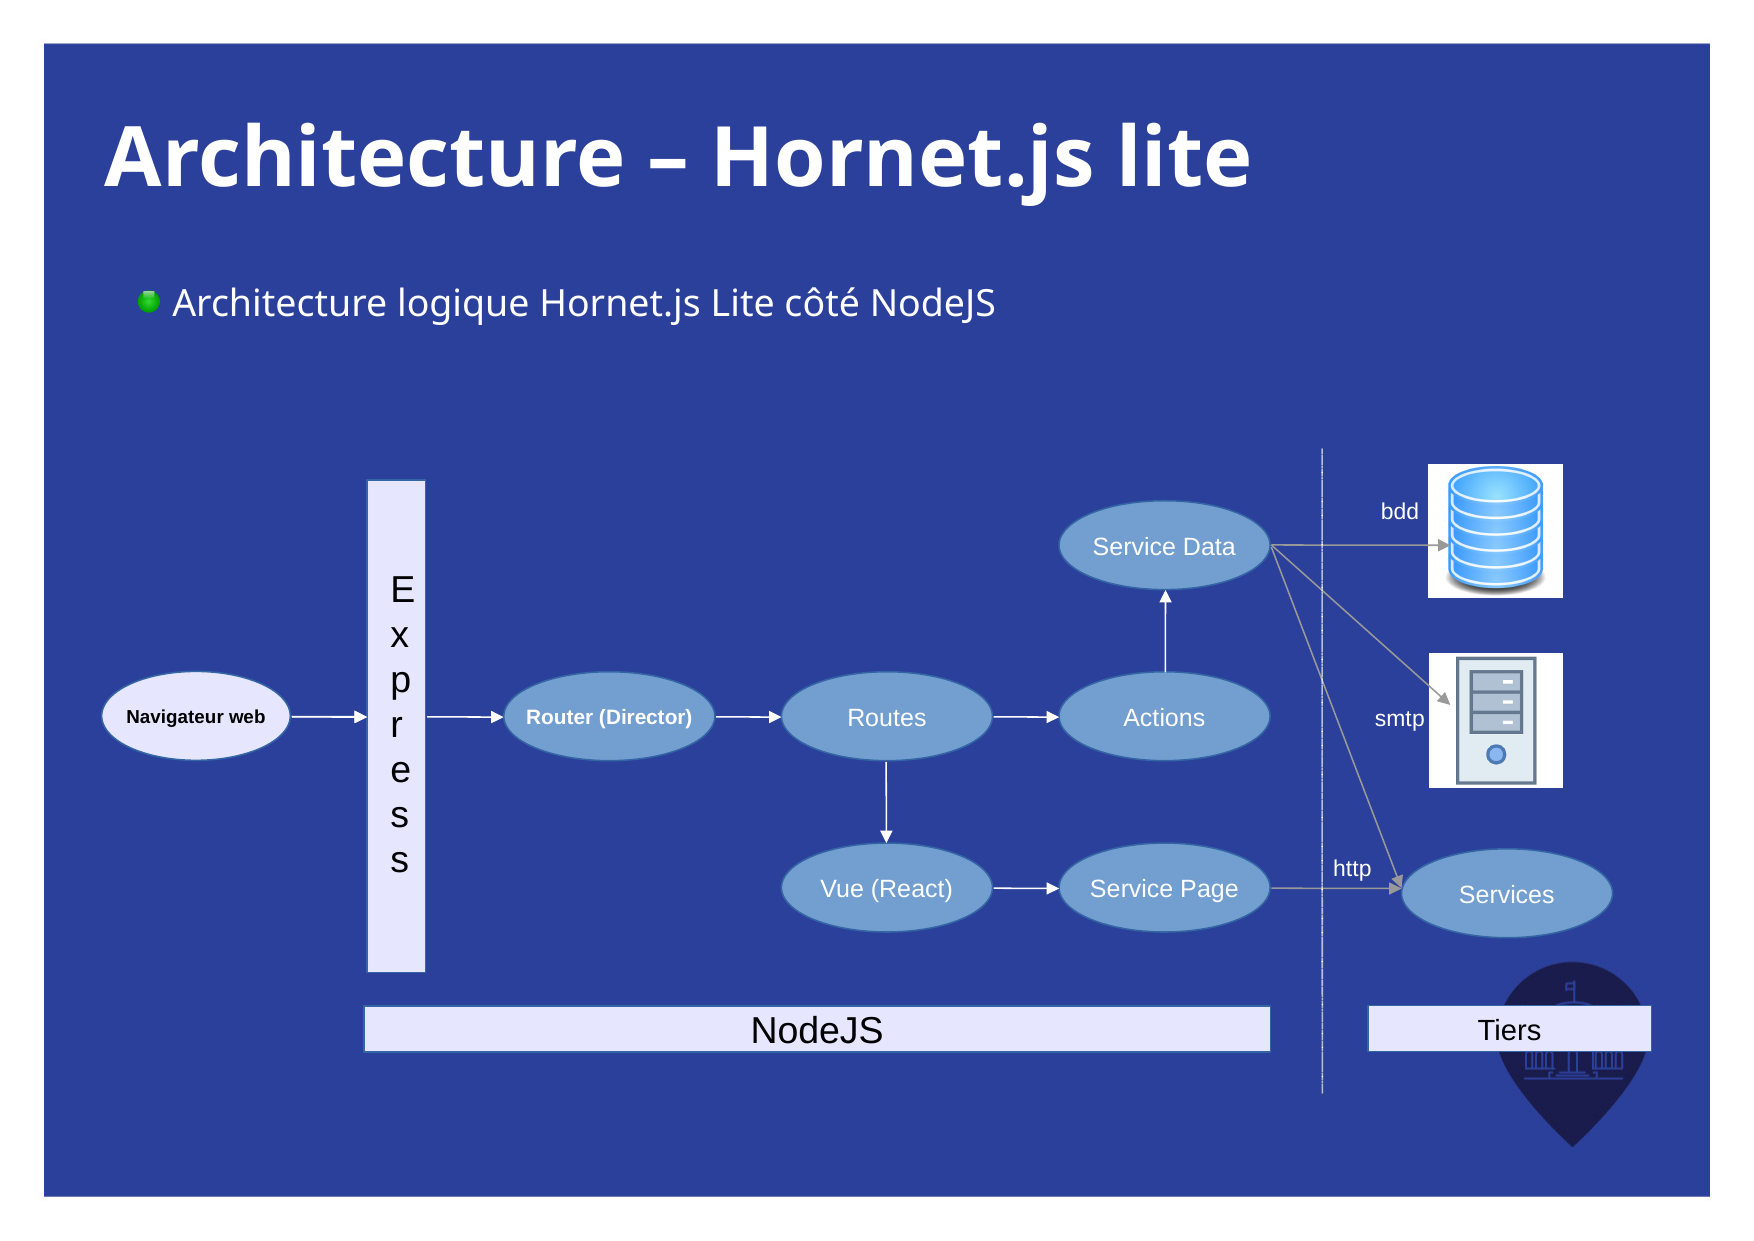

# Architecture – Hornet.js lite
Architecture logique Hornet.js Lite côté NodeJS
bdd
Service Data
Express
Navigateur web
Router (Director)
Routes
Actions
smtp
Vue (React)
Service Page
http
Services
Tiers
NodeJS